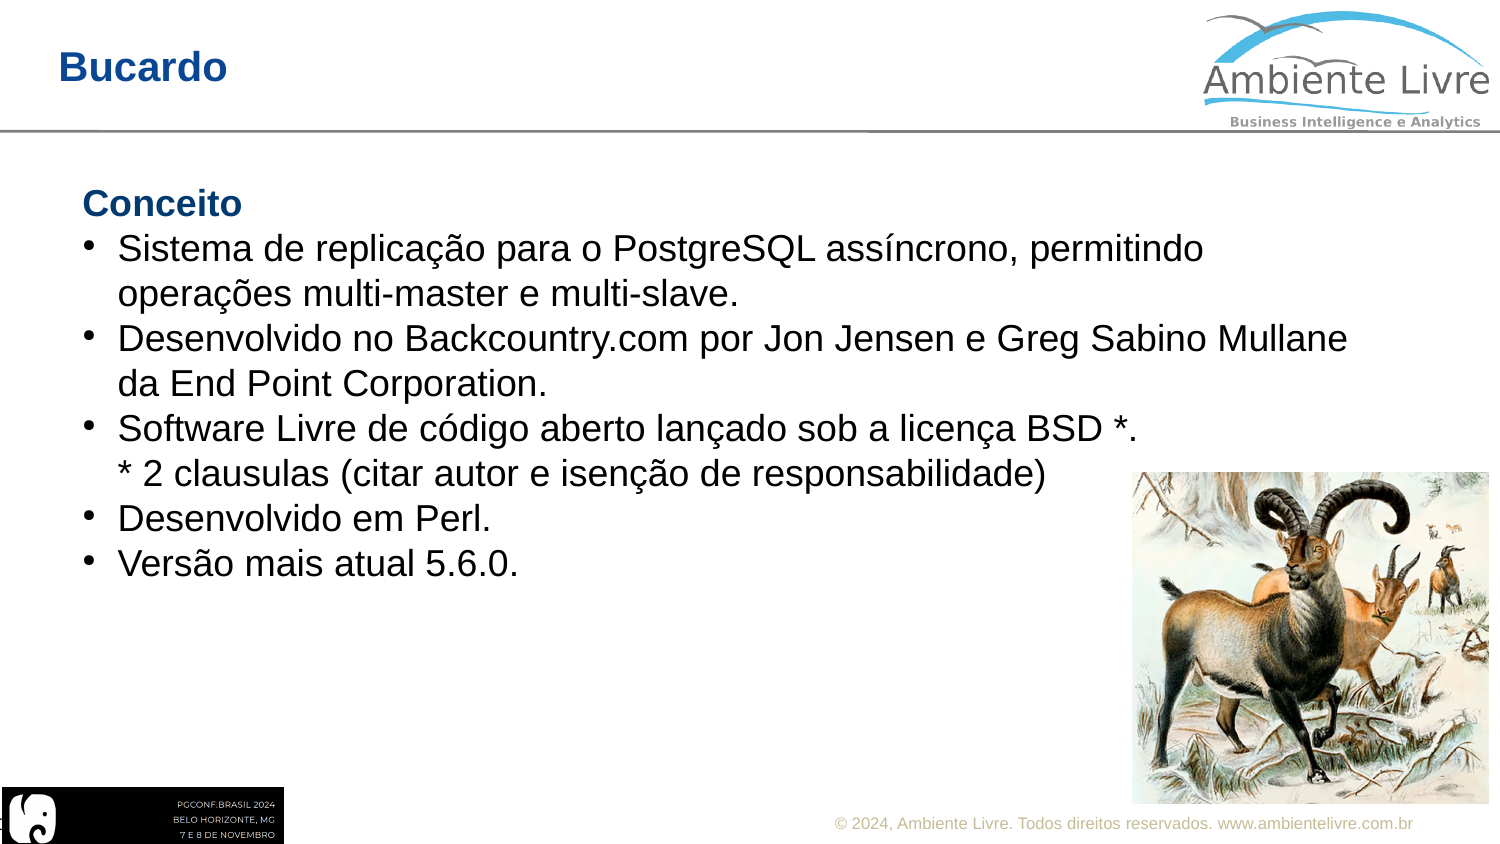

# Bucardo
Conceito
Sistema de replicação para o PostgreSQL assíncrono, permitindo operações multi-master e multi-slave.
Desenvolvido no Backcountry.com por Jon Jensen e Greg Sabino Mullane da End Point Corporation.
Software Livre de código aberto lançado sob a licença BSD *.
* 2 clausulas (citar autor e isenção de responsabilidade)
Desenvolvido em Perl.
Versão mais atual 5.6.0.